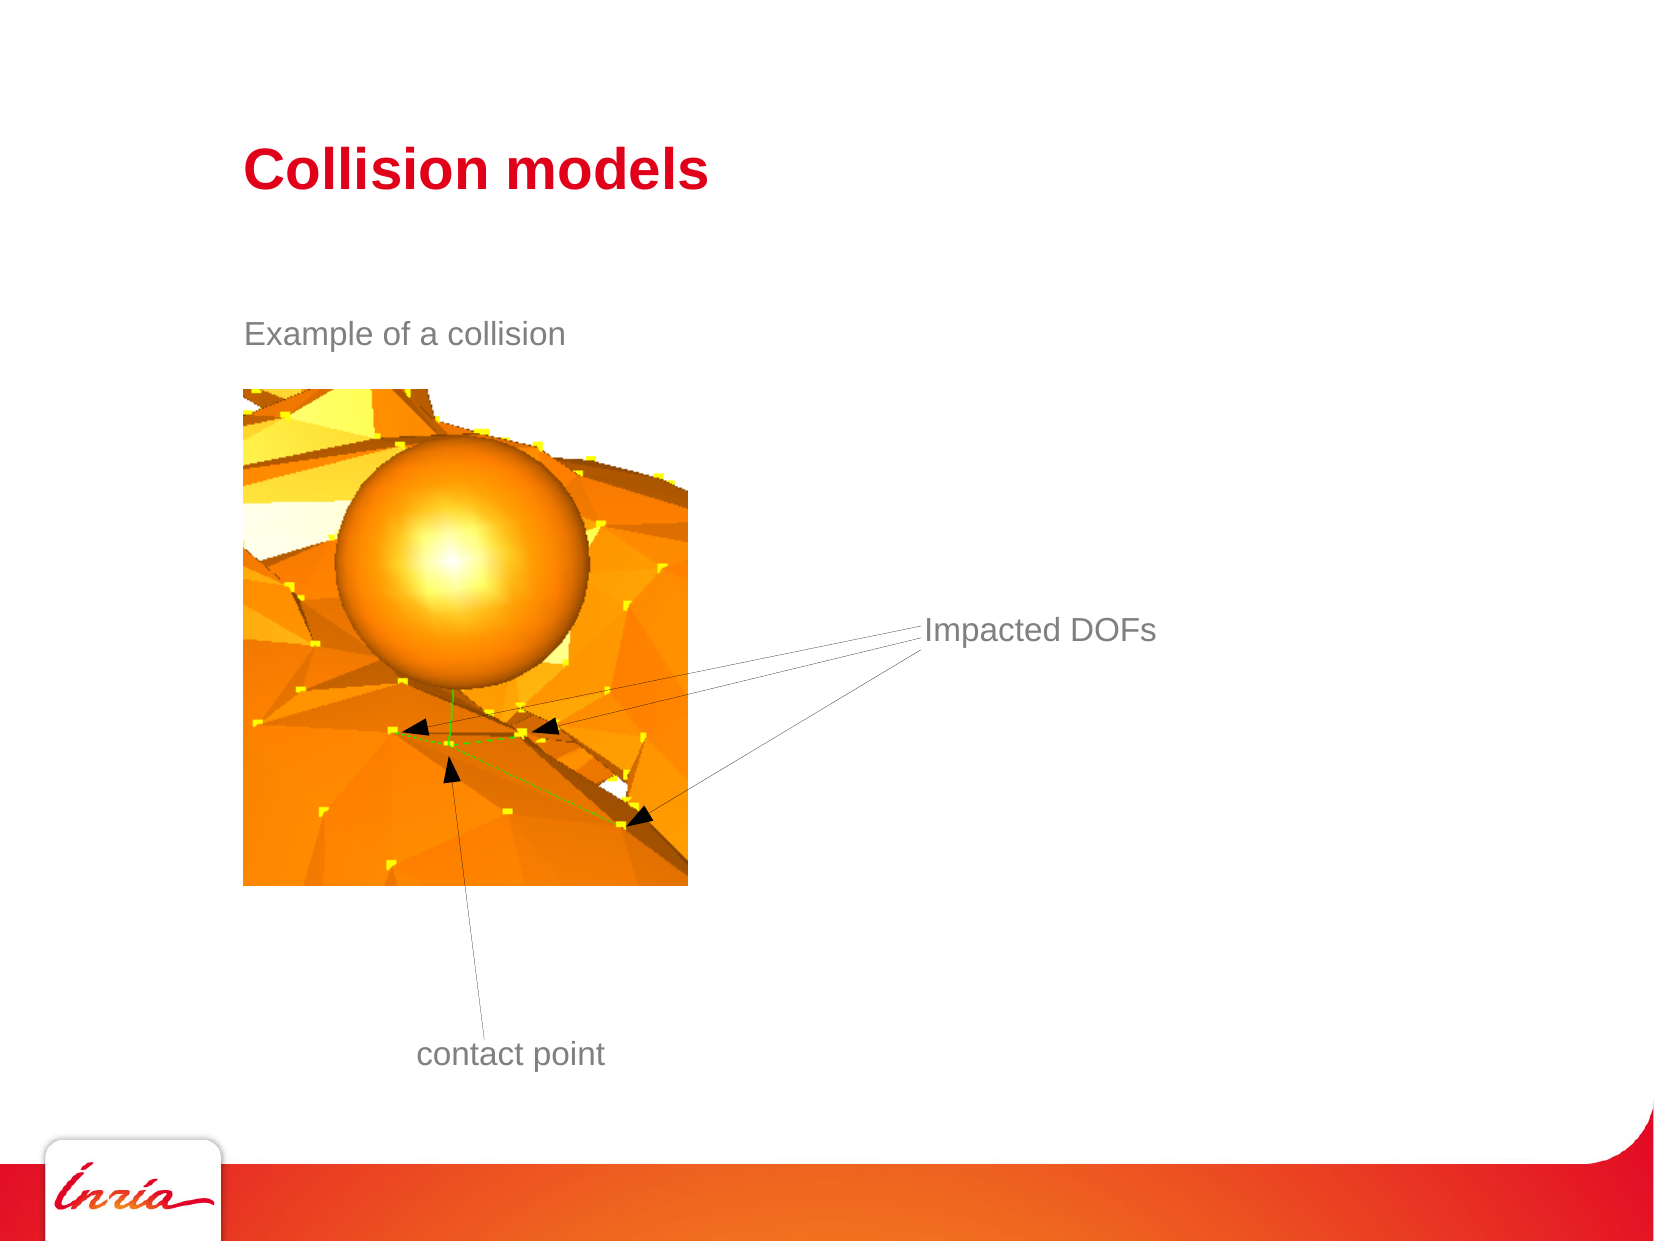

# Collision models
Example of a collision
Impacted DOFs
contact point